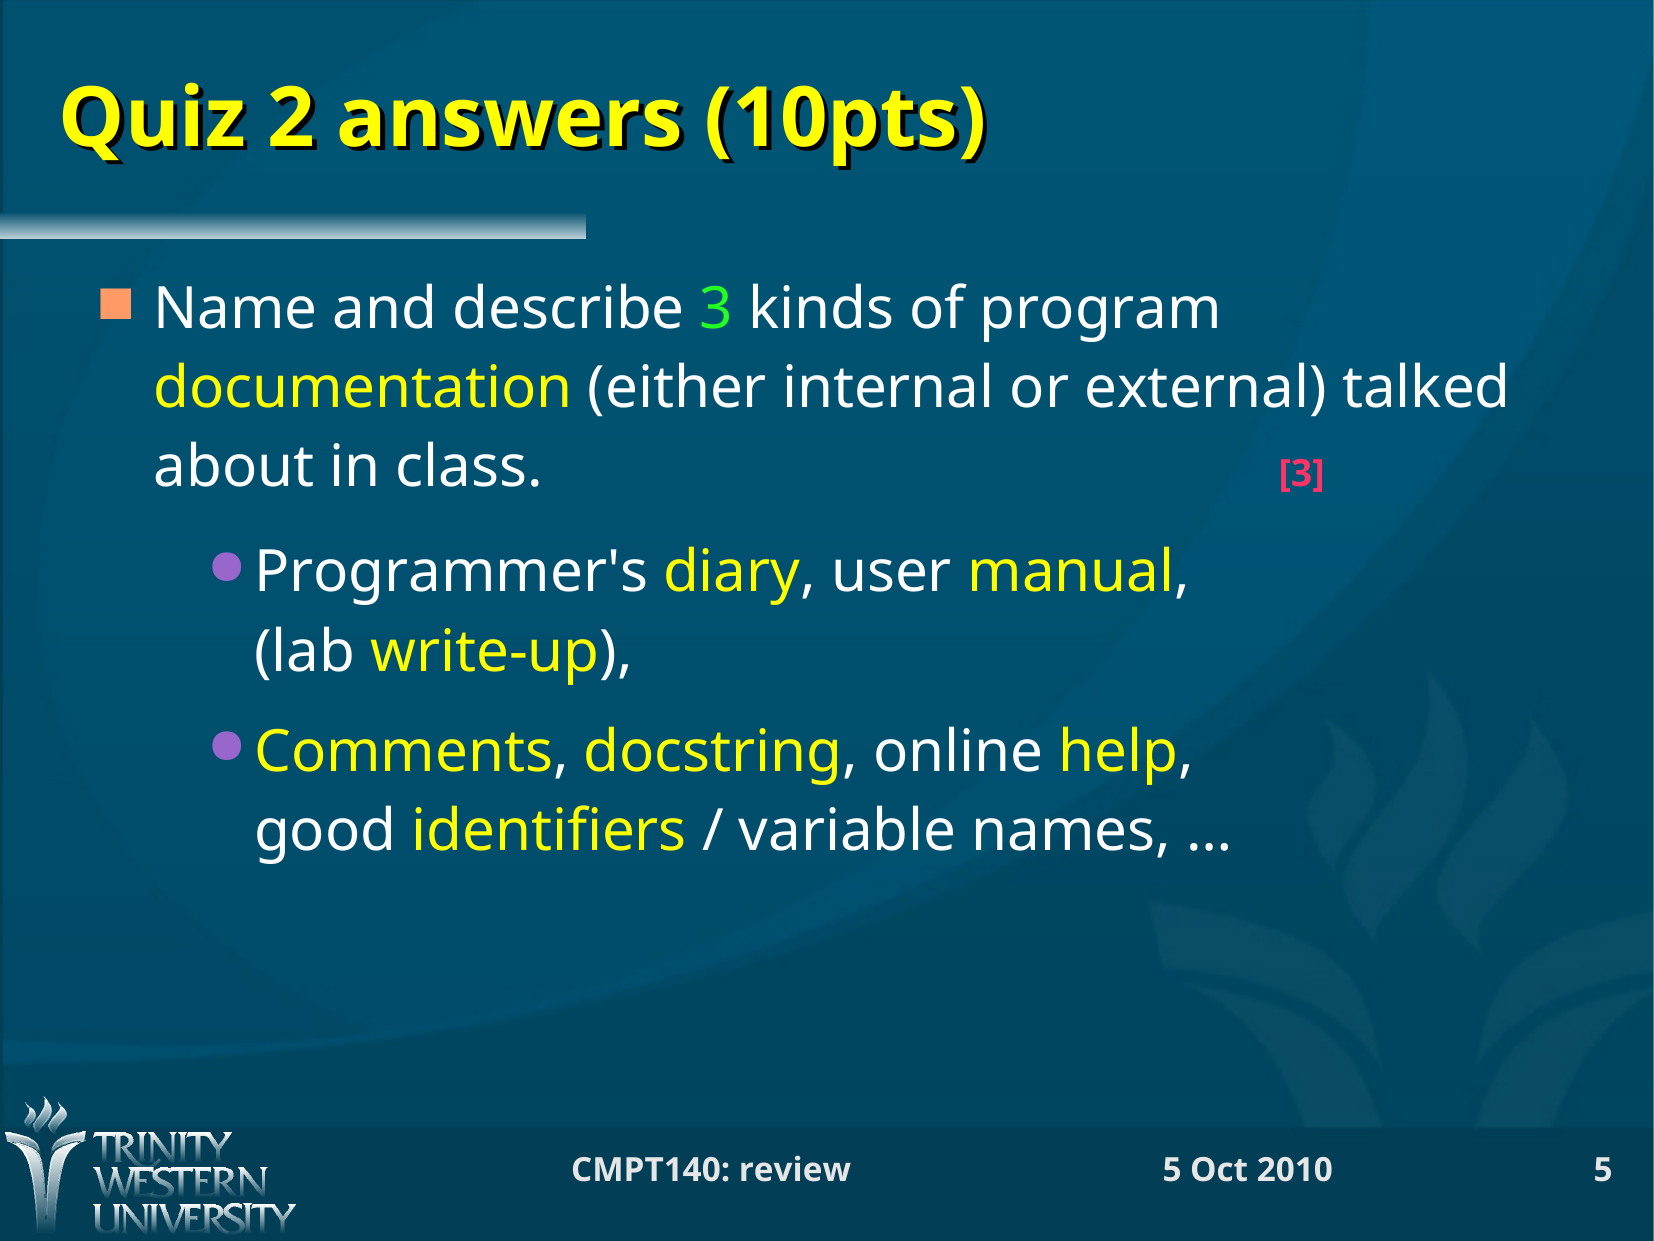

# Quiz 2 answers (10pts)
Name and describe 3 kinds of program documentation (either internal or external) talked about in class.										[3]
Programmer's diary, user manual,
(lab write-up),
Comments, docstring, online help,
good identifiers / variable names, …
CMPT140: review
5 Oct 2010
5